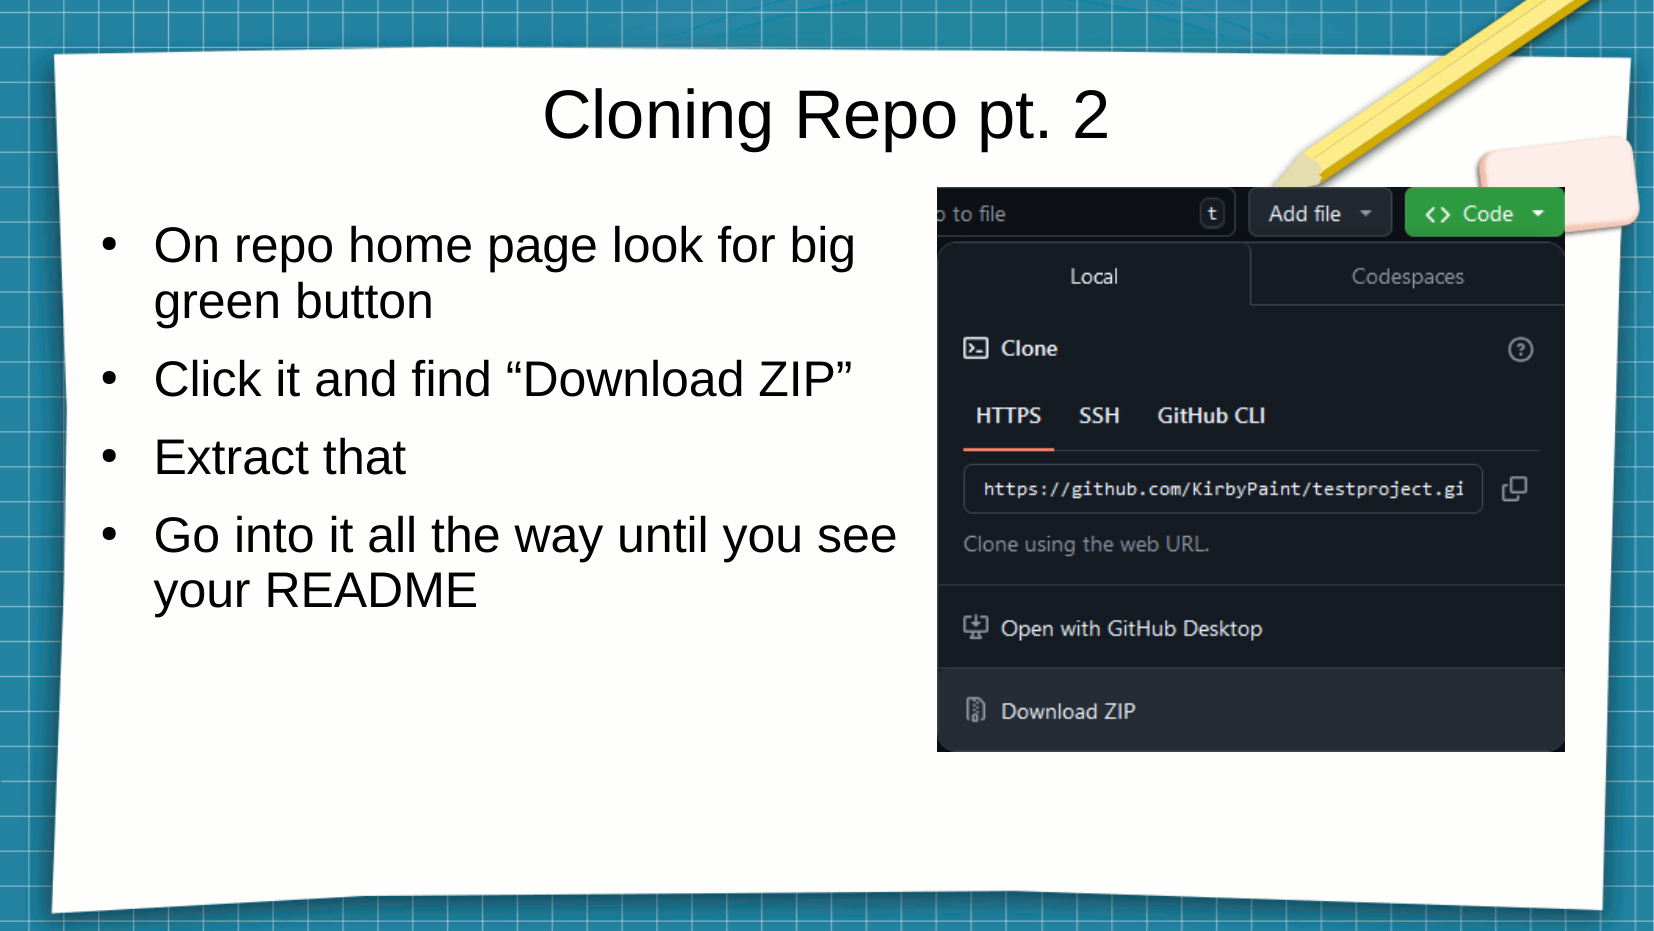

# Cloning Repo pt. 2
On repo home page look for big green button
Click it and find “Download ZIP”
Extract that
Go into it all the way until you see your README